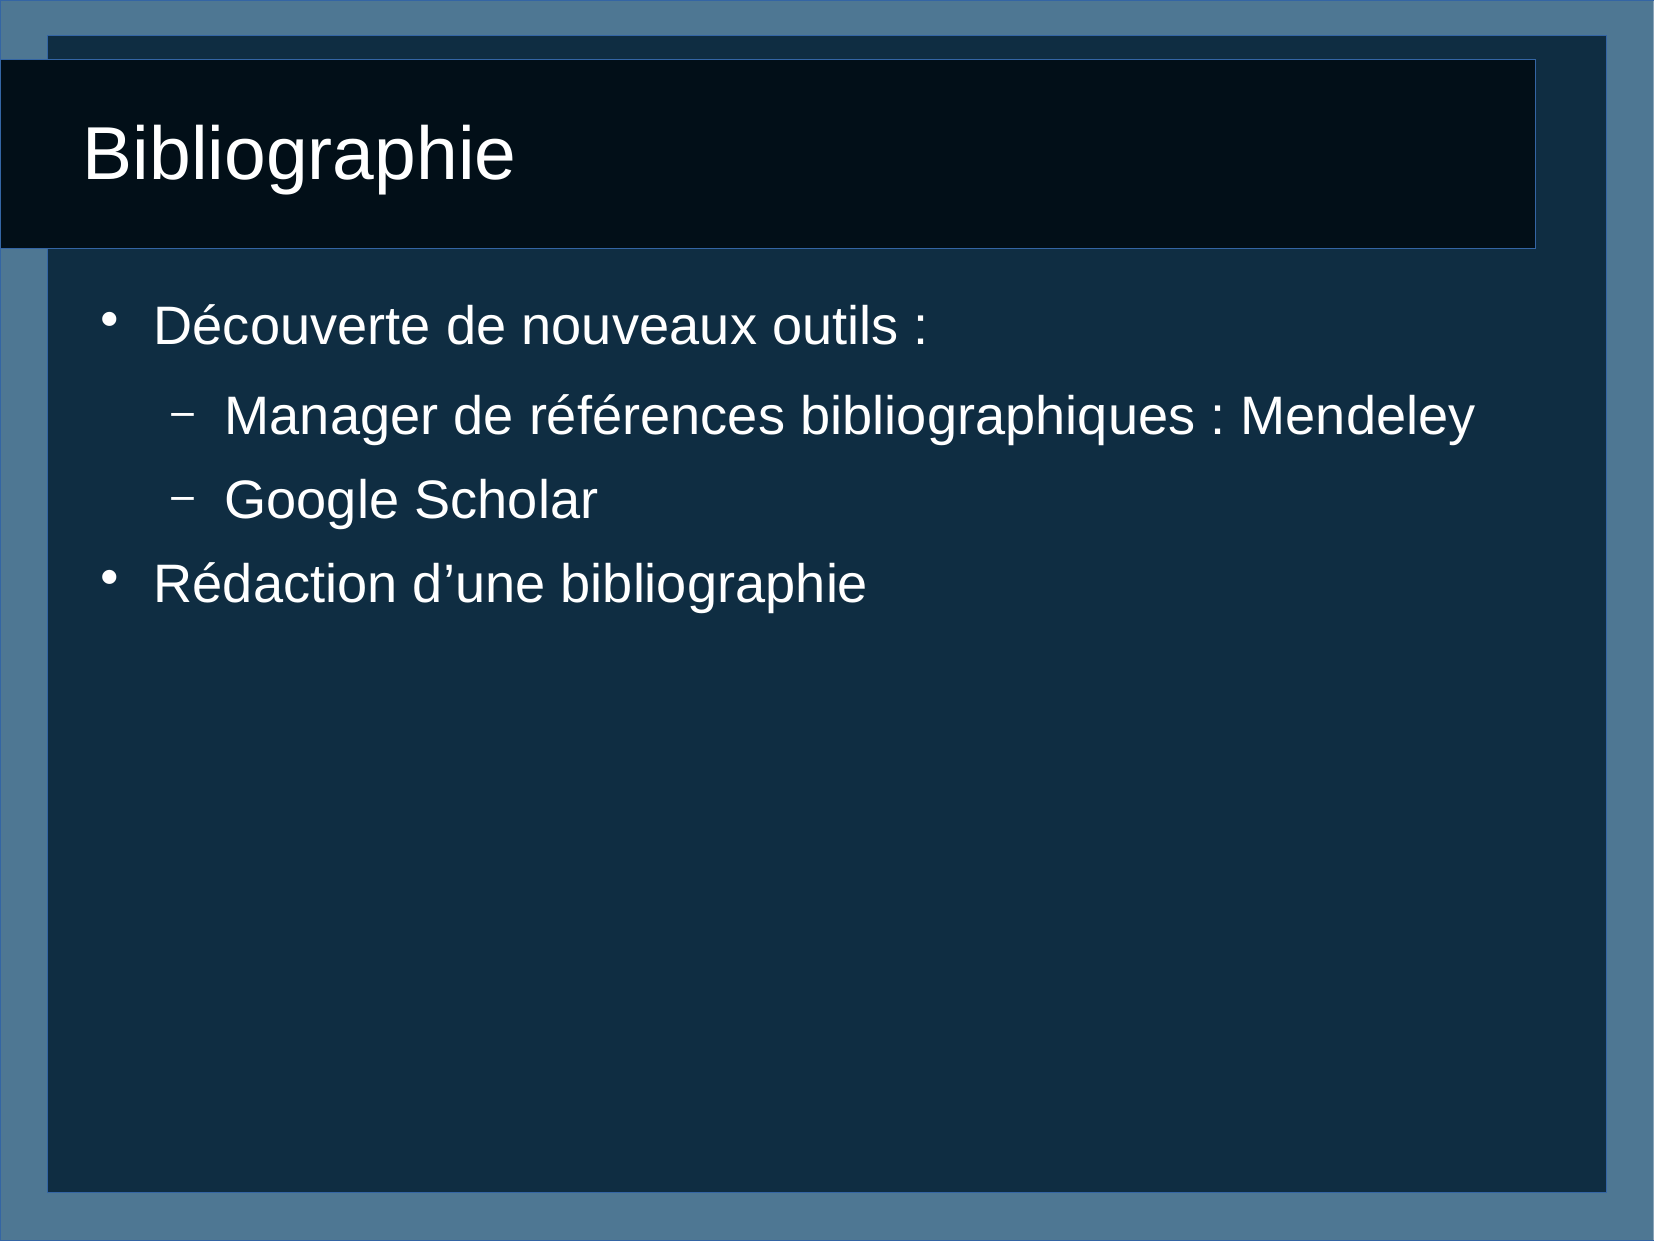

# Bibliographie
Découverte de nouveaux outils :
Manager de références bibliographiques : Mendeley
Google Scholar
Rédaction d’une bibliographie